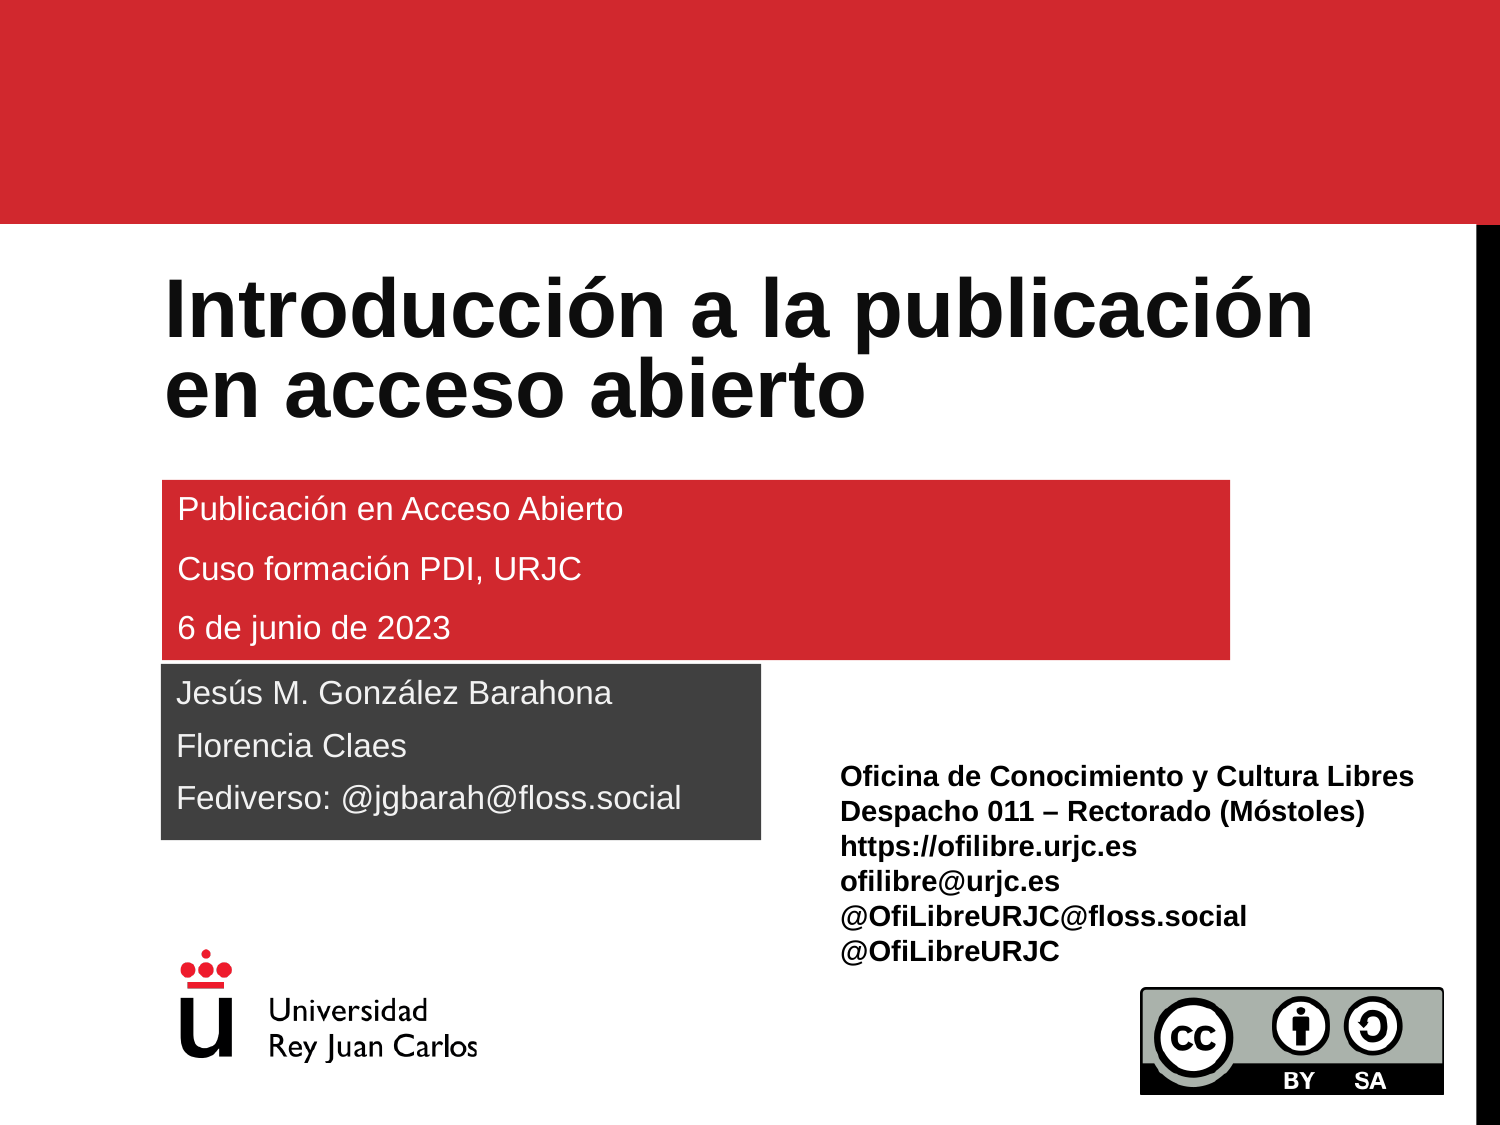

Introducción a la publicación en acceso abierto
Publicación en Acceso Abierto
Cuso formación PDI, URJC
6 de junio de 2023
Jesús M. González Barahona
Florencia Claes
Fediverso: @jgbarah@floss.social
Oficina de Conocimiento y Cultura Libres
Despacho 011 – Rectorado (Móstoles)
https://ofilibre.urjc.es
ofilibre@urjc.es
@OfiLibreURJC@floss.social
@OfiLibreURJC